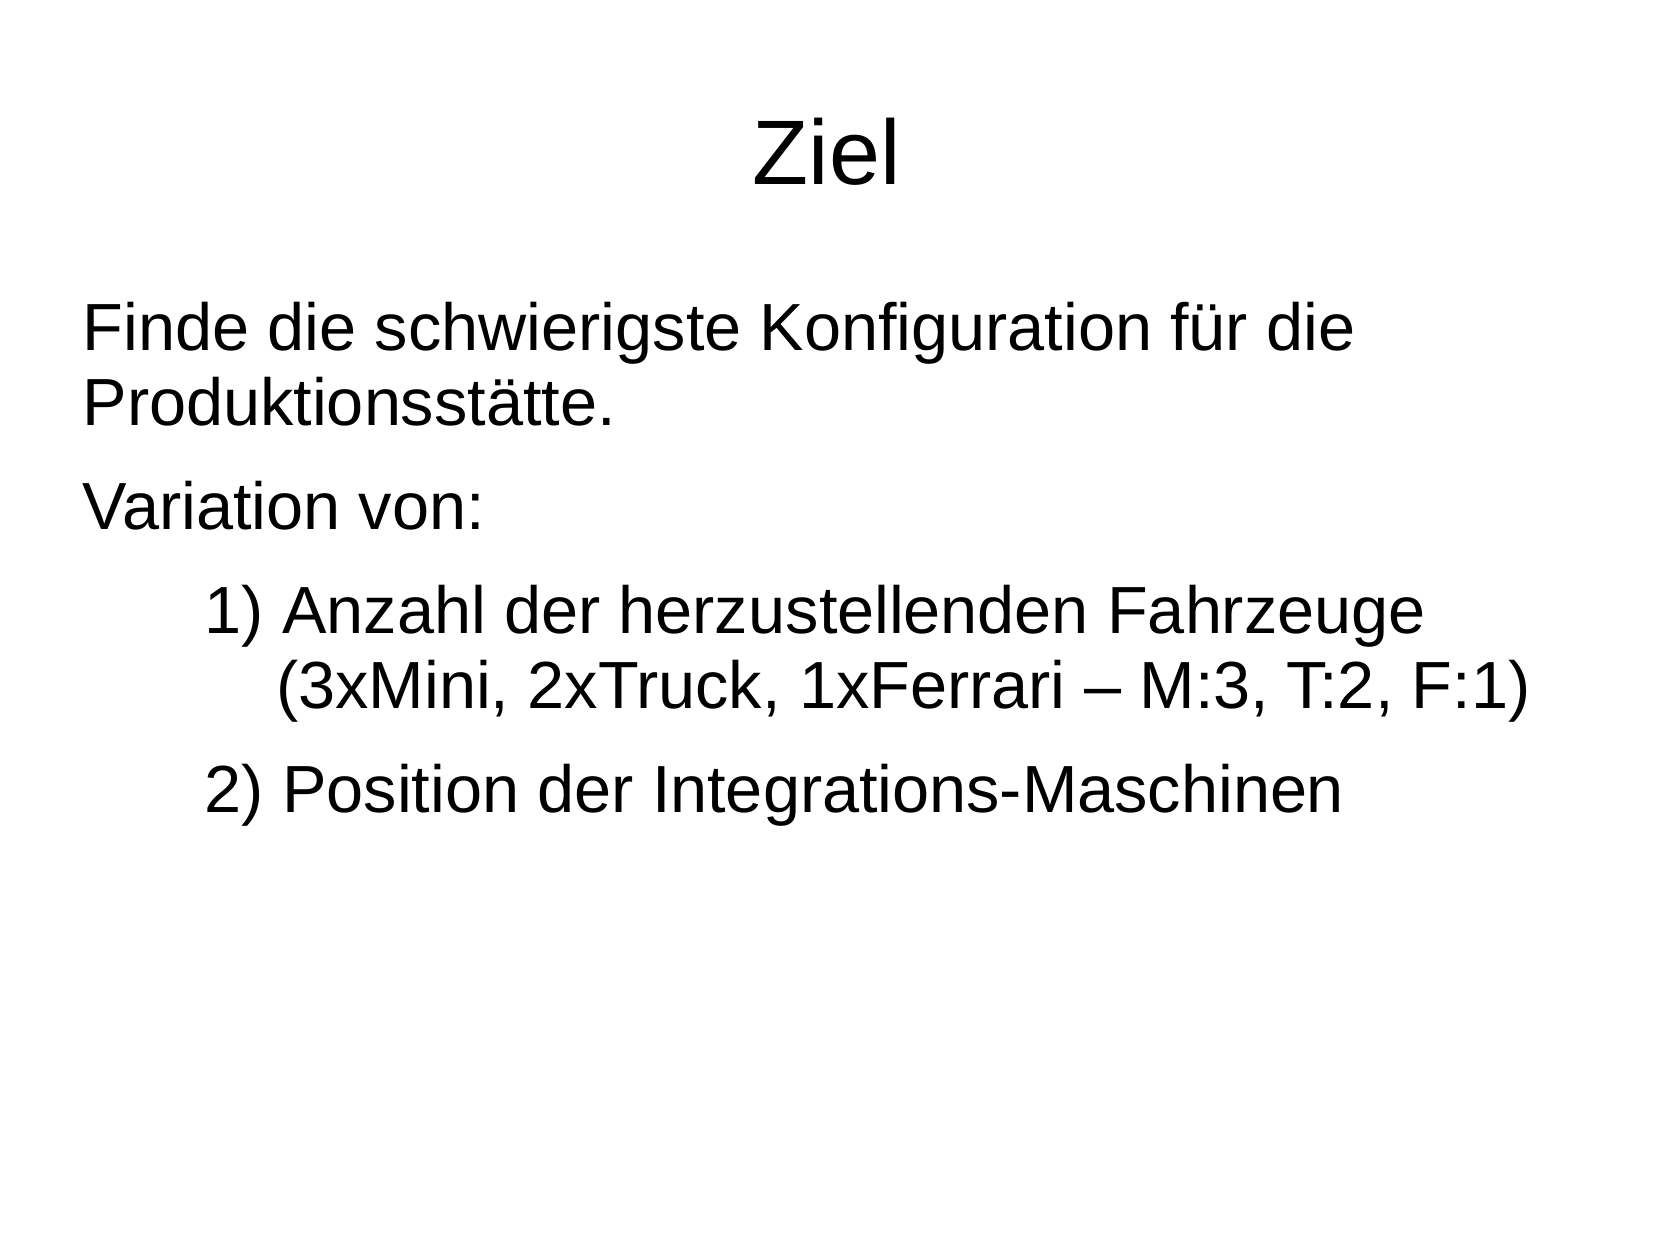

# Ziel
Finde die schwierigste Konfiguration für die Produktionsstätte.
Variation von:
 Anzahl der herzustellenden Fahrzeuge
 (3xMini, 2xTruck, 1xFerrari – M:3, T:2, F:1)
 Position der Integrations-Maschinen